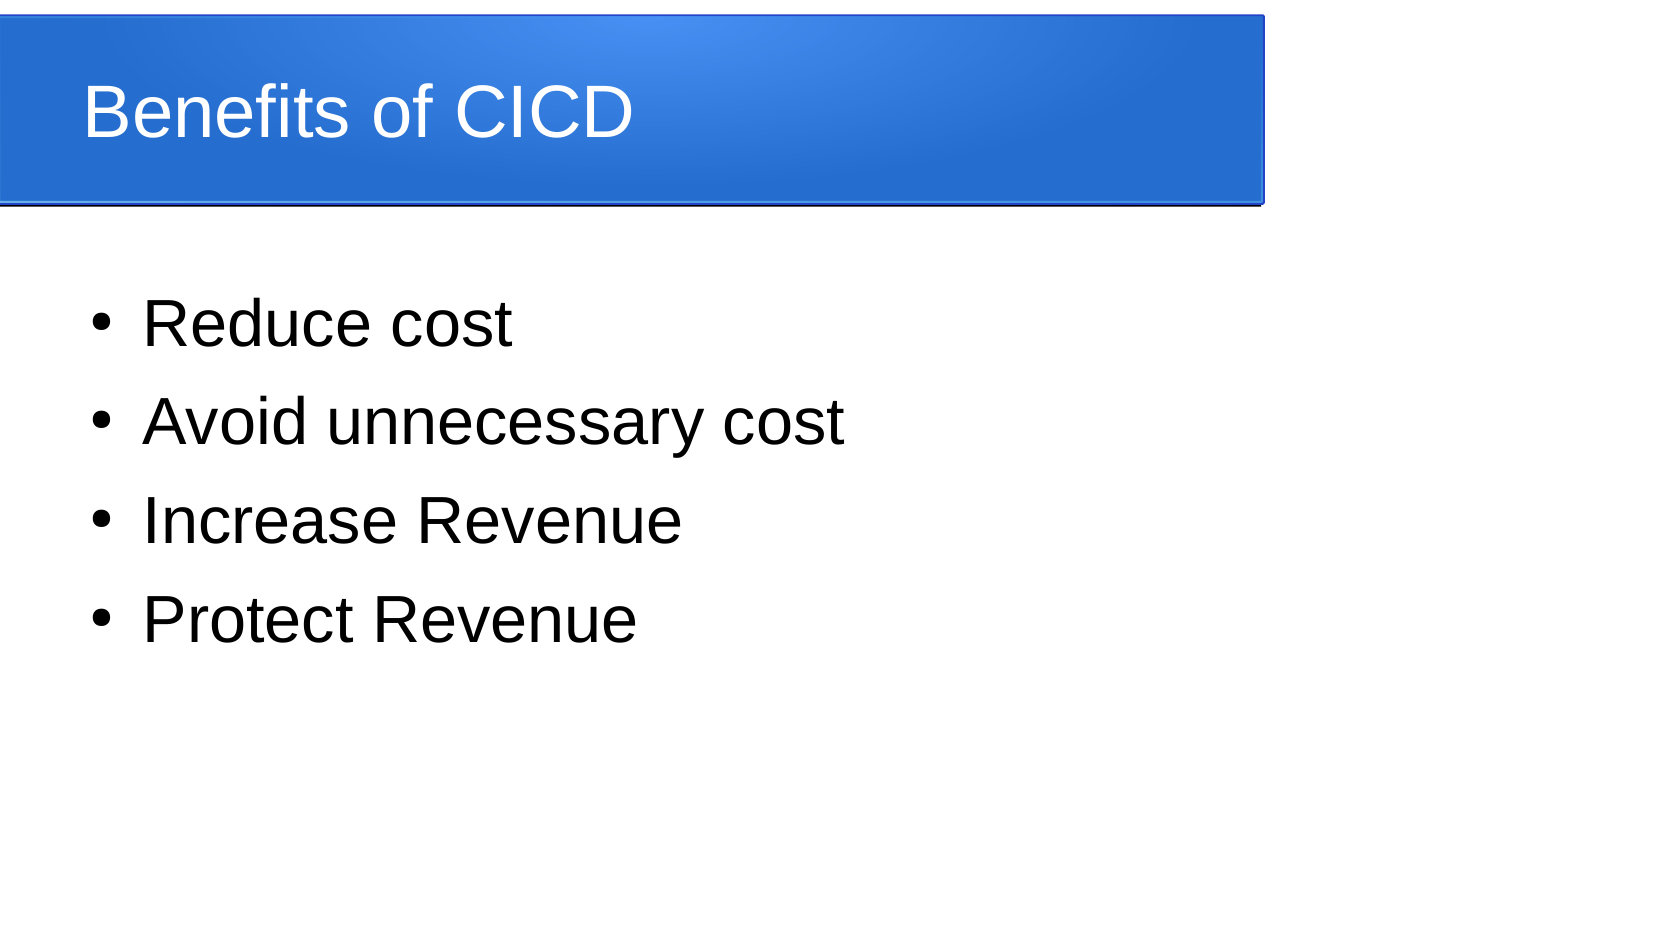

# Benefits of CICD
Reduce cost
Avoid unnecessary cost
Increase Revenue
Protect Revenue